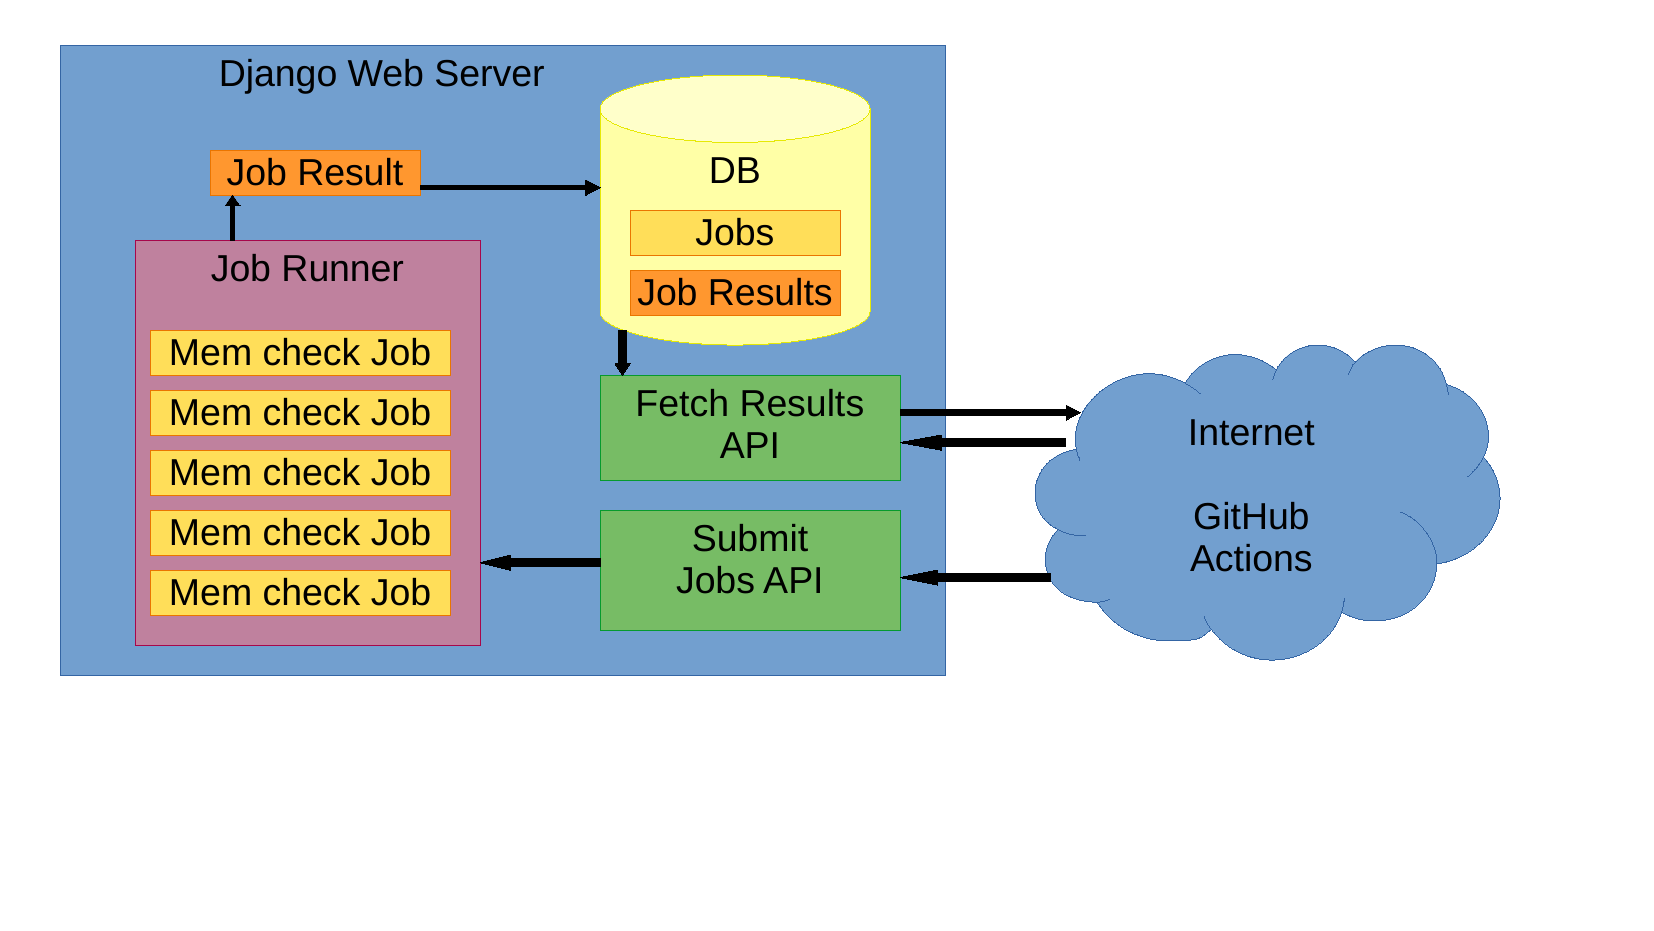

Django Web Server
DB
Job Result
Jobs
Job Runner
Mem check Job
Mem check Job
Mem check Job
Mem check Job
Mem check Job
Job Results
Internet
GitHub
Actions
Fetch Results
API
Submit
Jobs API